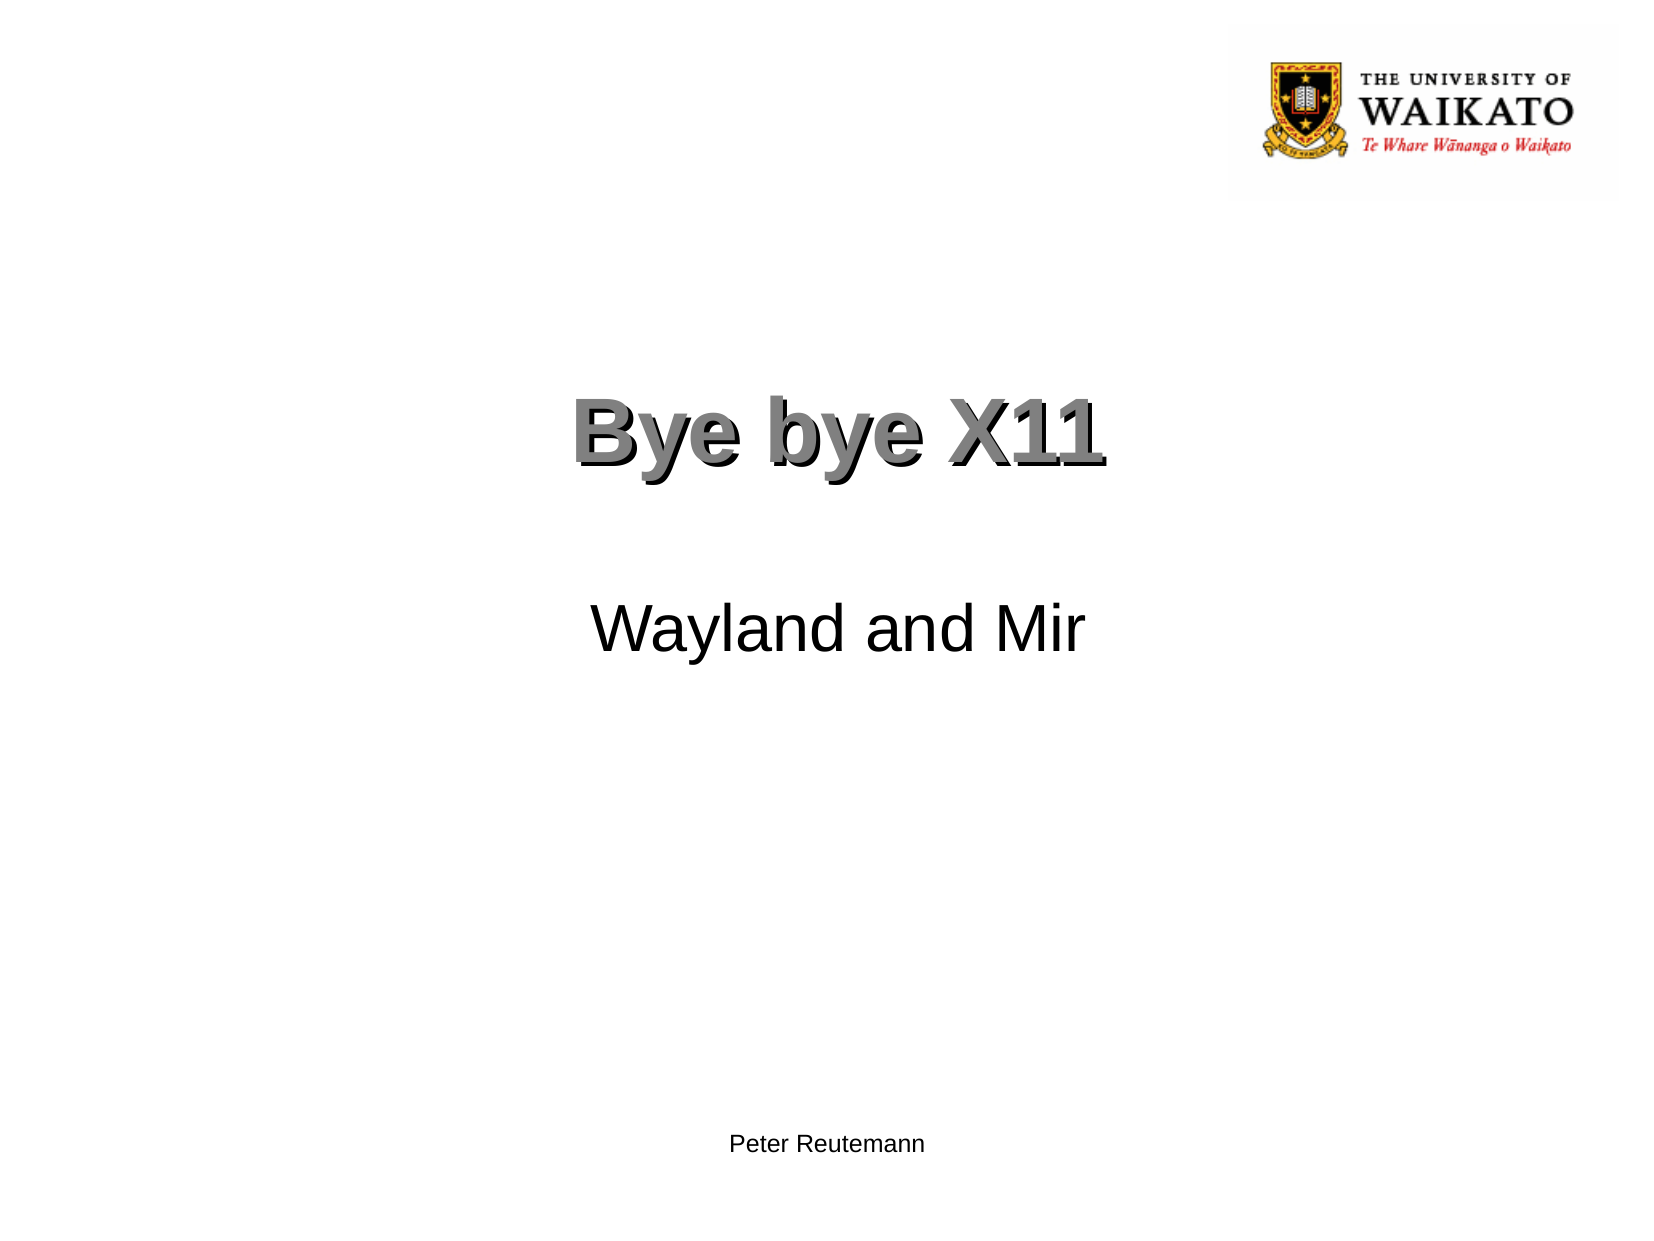

# Bye bye X11
Wayland and Mir
Peter Reutemann